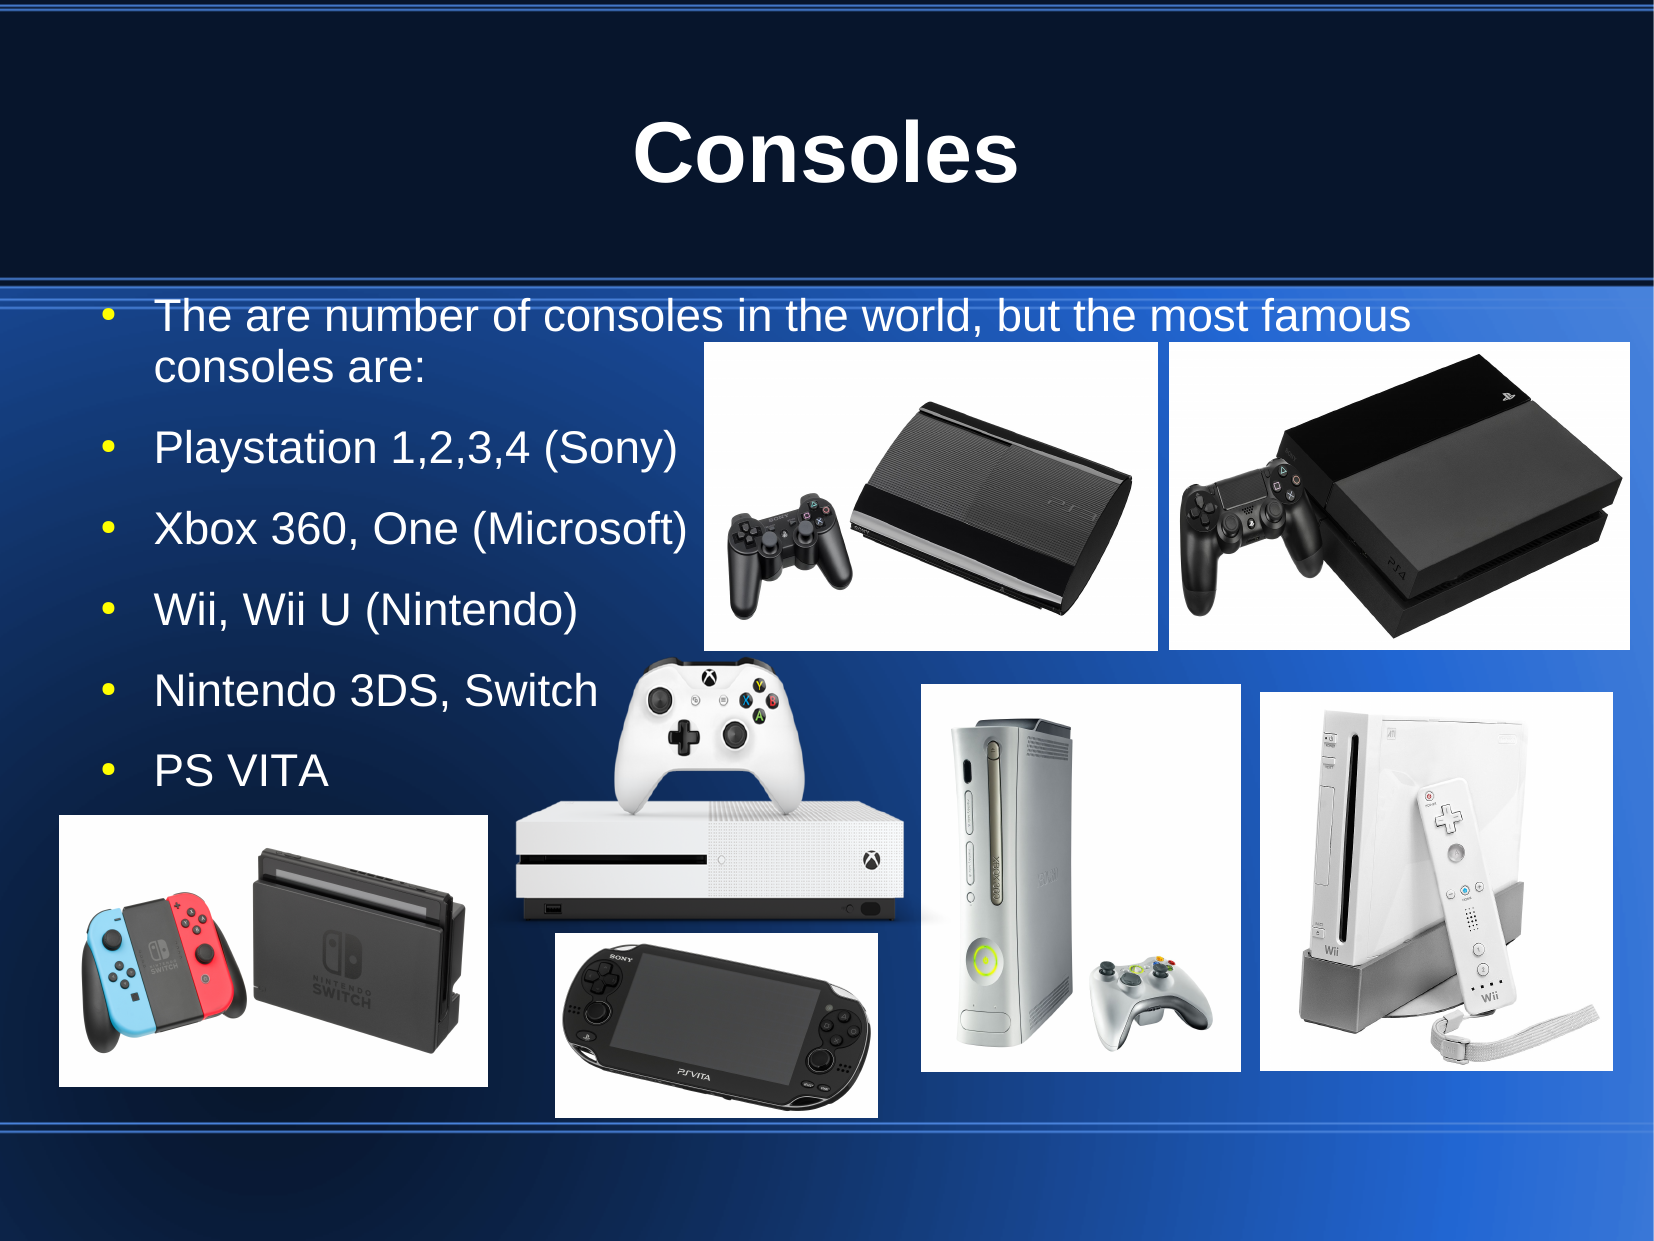

# Consoles
The are number of consoles in the world, but the most famous consoles are:
Playstation 1,2,3,4 (Sony)
Xbox 360, One (Microsoft)
Wii, Wii U (Nintendo)
Nintendo 3DS, Switch
PS VITA
PS Vita